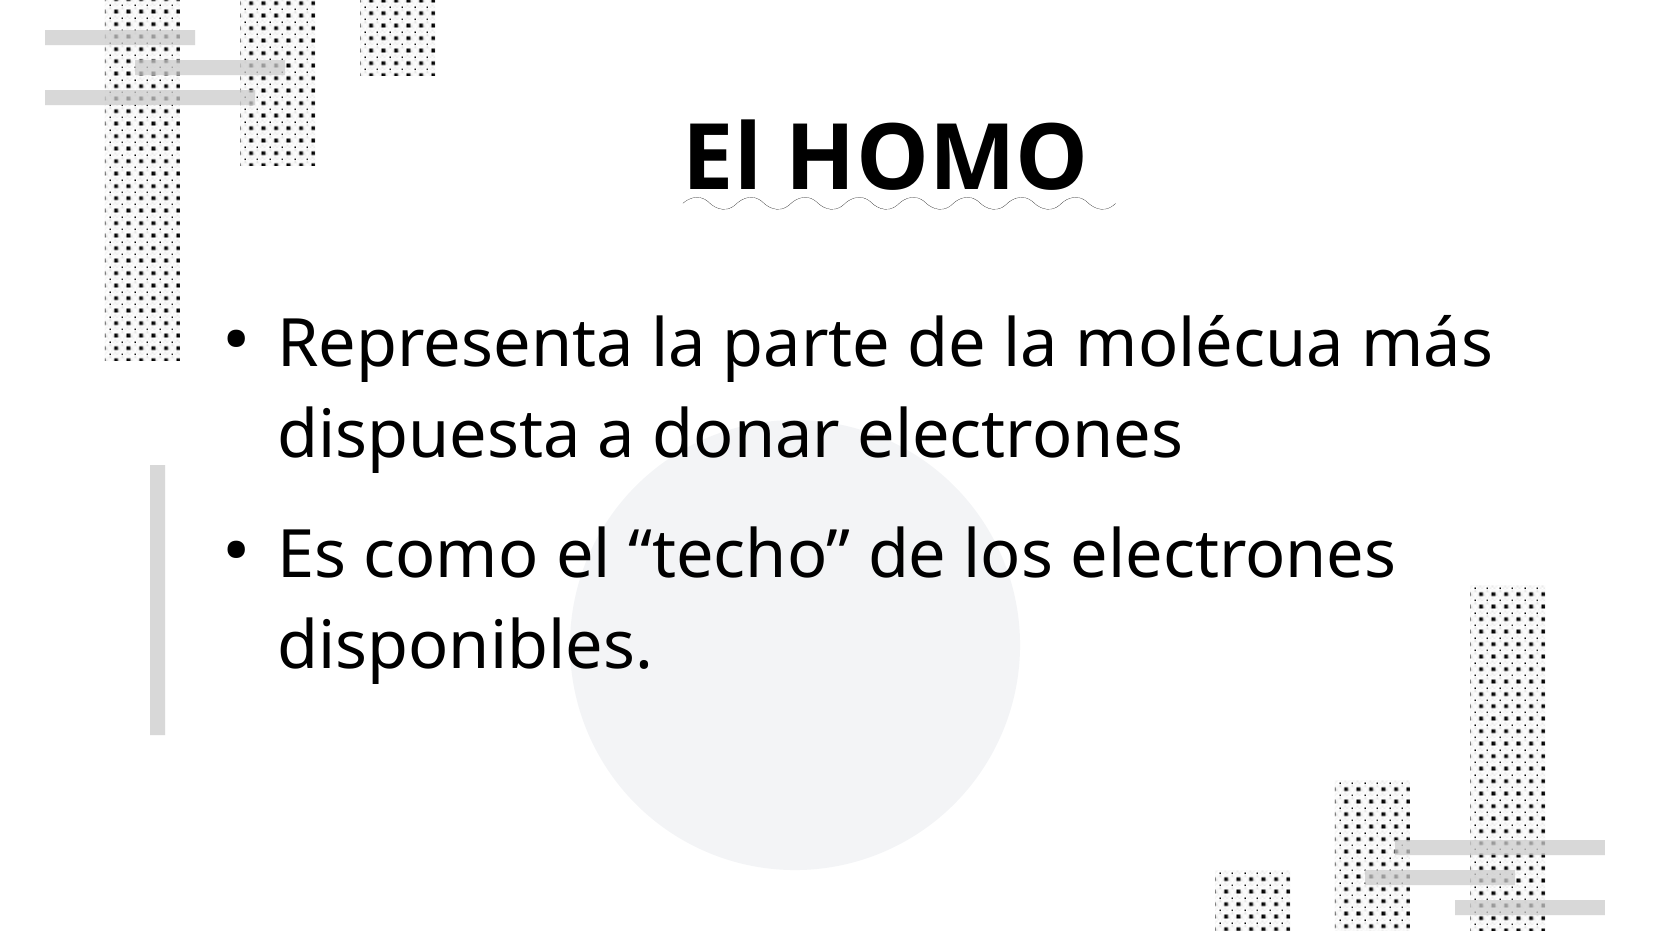

# El HOMO
Representa la parte de la molécua más dispuesta a donar electrones
Es como el “techo” de los electrones disponibles.